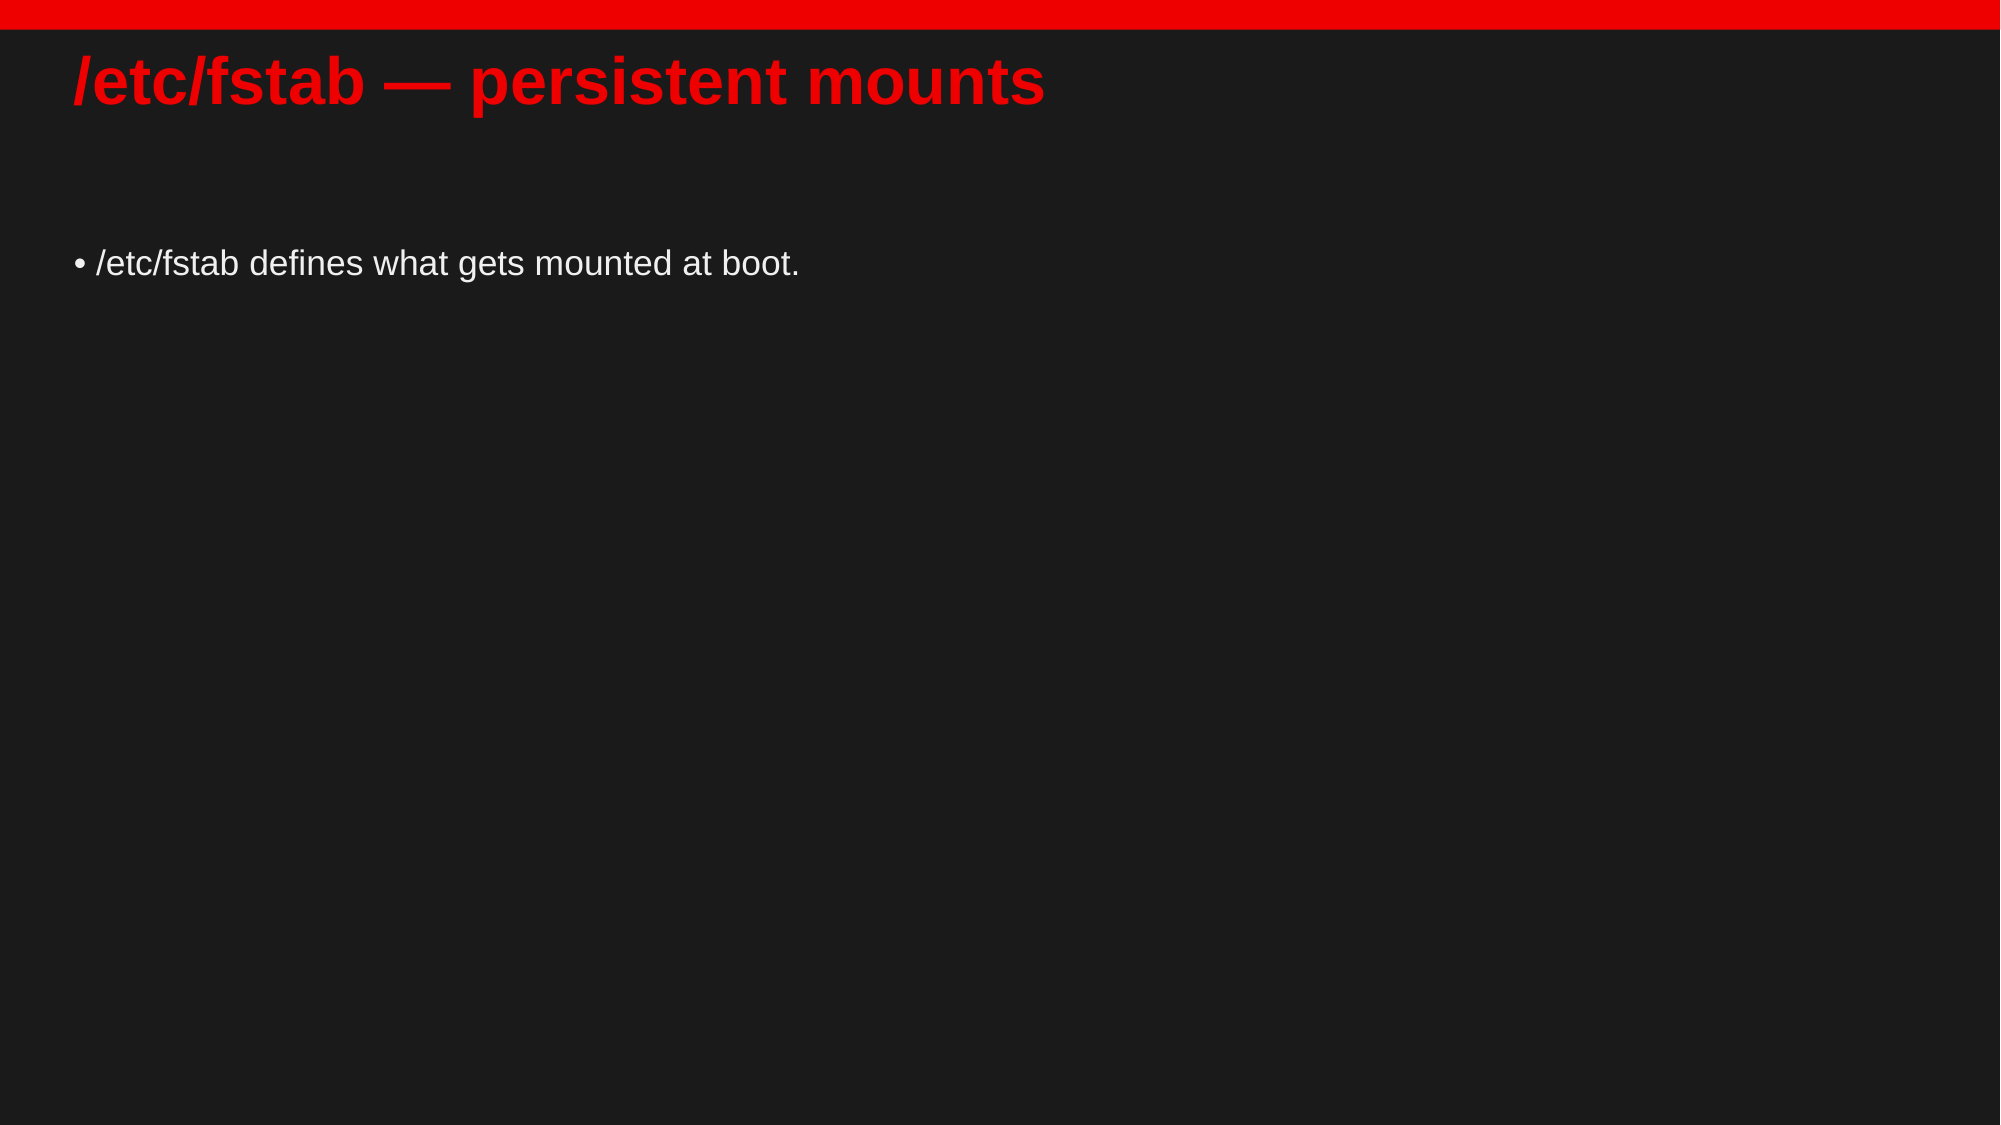

/etc/fstab — persistent mounts
• /etc/fstab defines what gets mounted at boot.